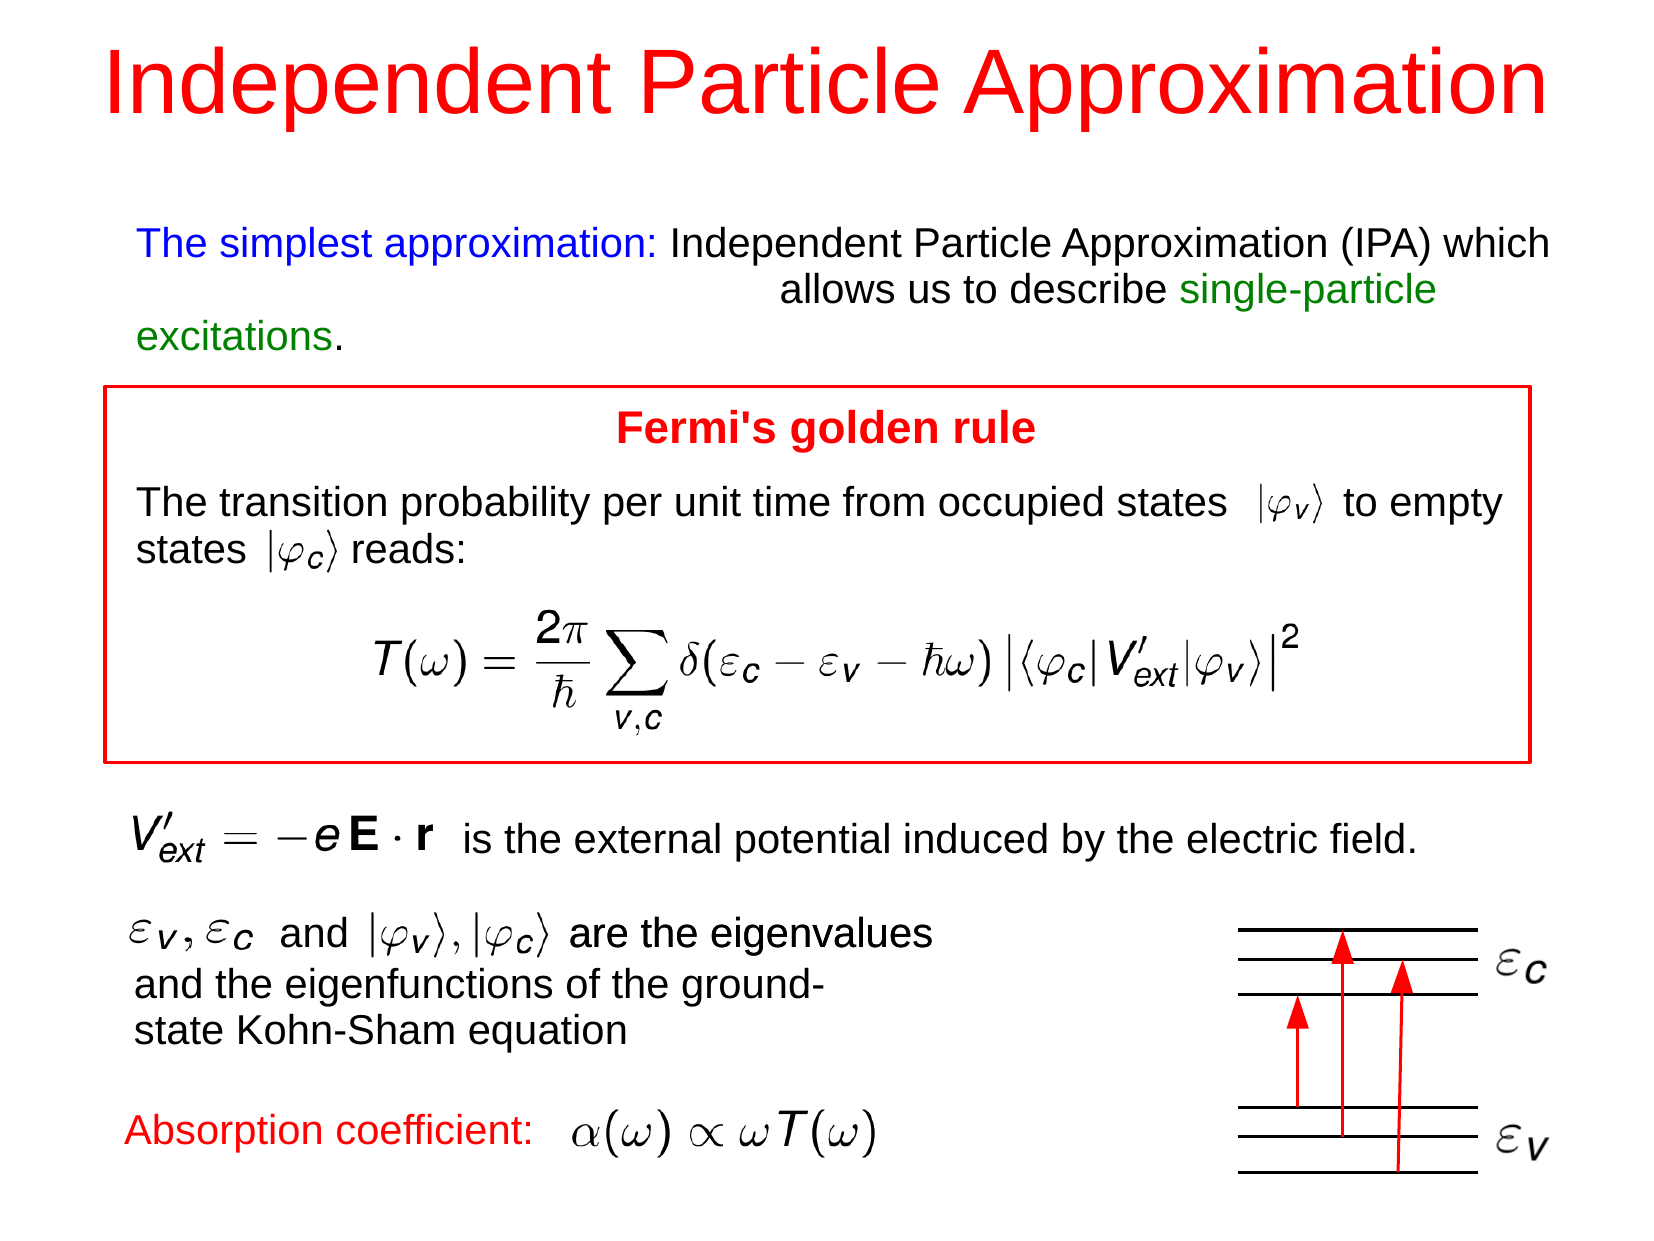

# Independent Particle Approximation
The simplest approximation: Independent Particle Approximation (IPA) which allows us to describe single-particle excitations.
Fermi's golden rule
The transition probability per unit time from occupied states to empty states reads:
is the external potential induced by the electric field.
and
are the eigenvalues
are the eigenvalues
and the eigenfunctions of the ground-state Kohn-Sham equation
Absorption coefficient: